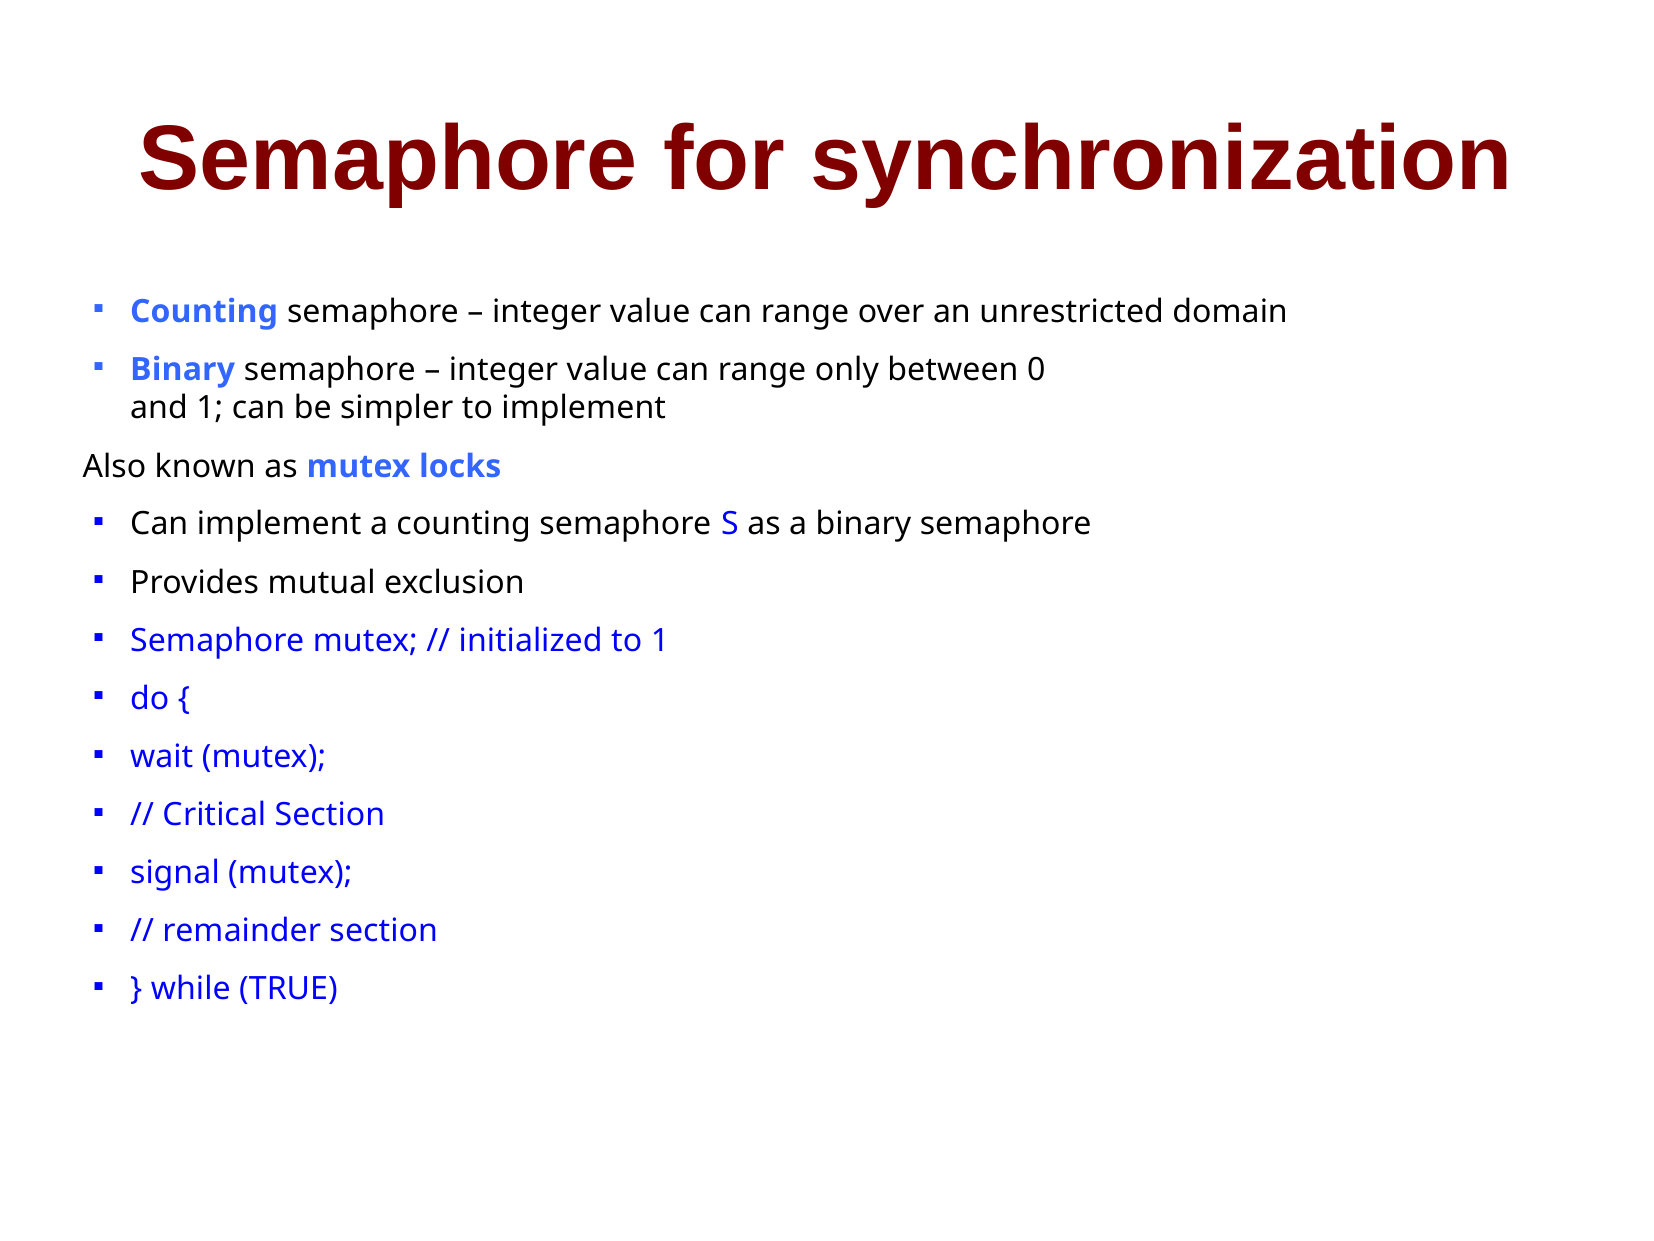

# Semaphore for synchronization
Counting semaphore – integer value can range over an unrestricted domain
Binary semaphore – integer value can range only between 0
and 1; can be simpler to implement
Also known as mutex locks
Can implement a counting semaphore S as a binary semaphore
Provides mutual exclusion
Semaphore mutex; // initialized to 1
do {
wait (mutex);
// Critical Section
signal (mutex);
// remainder section
} while (TRUE)